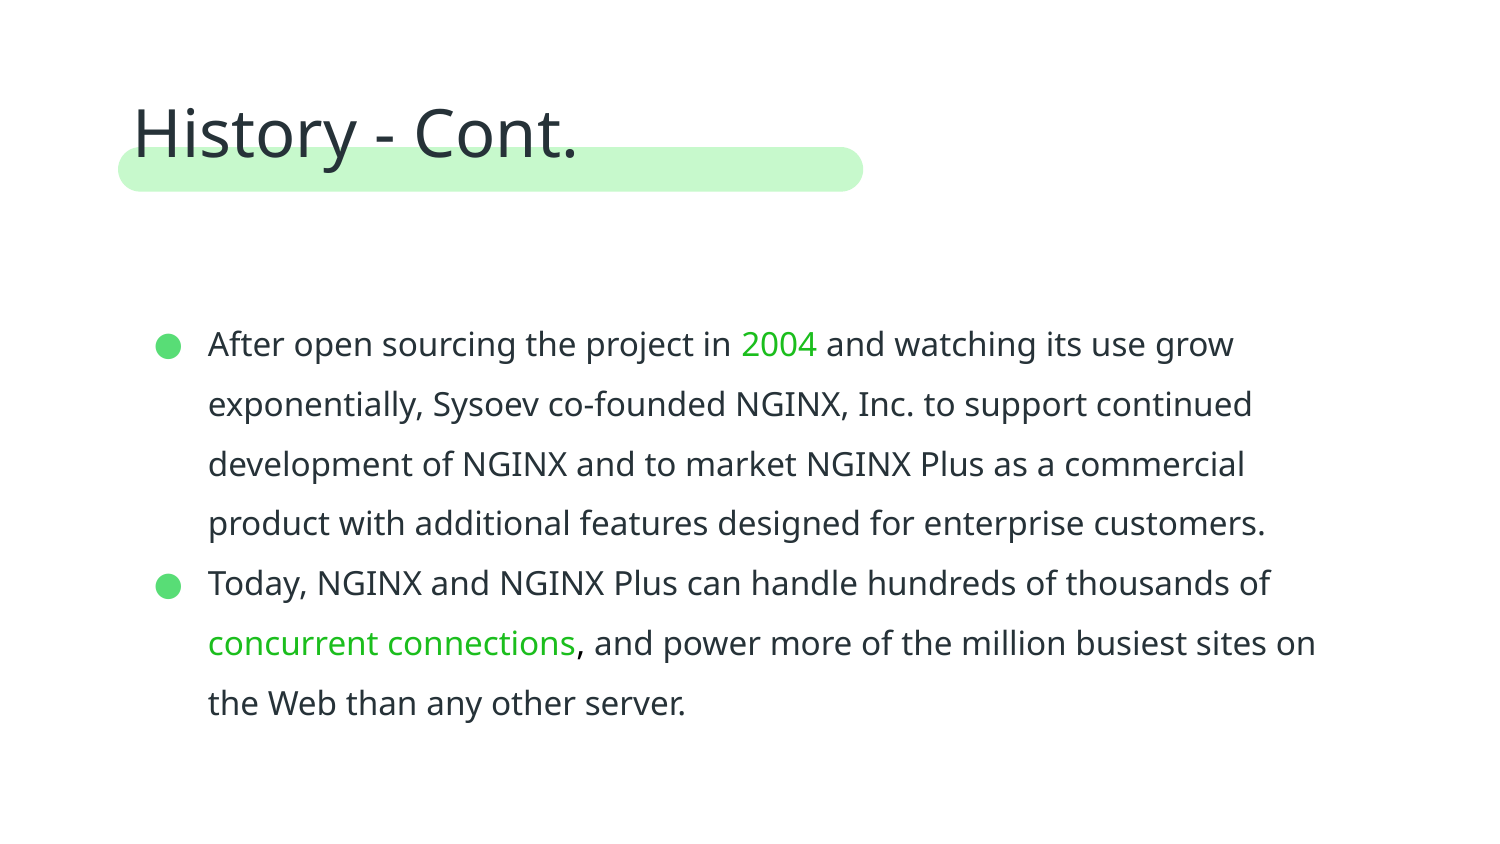

History - Cont.
After open sourcing the project in 2004 and watching its use grow exponentially, Sysoev co‑founded NGINX, Inc. to support continued development of NGINX and to market NGINX Plus as a commercial product with additional features designed for enterprise customers.
Today, NGINX and NGINX Plus can handle hundreds of thousands of concurrent connections, and power more of the million busiest sites on the Web than any other server.